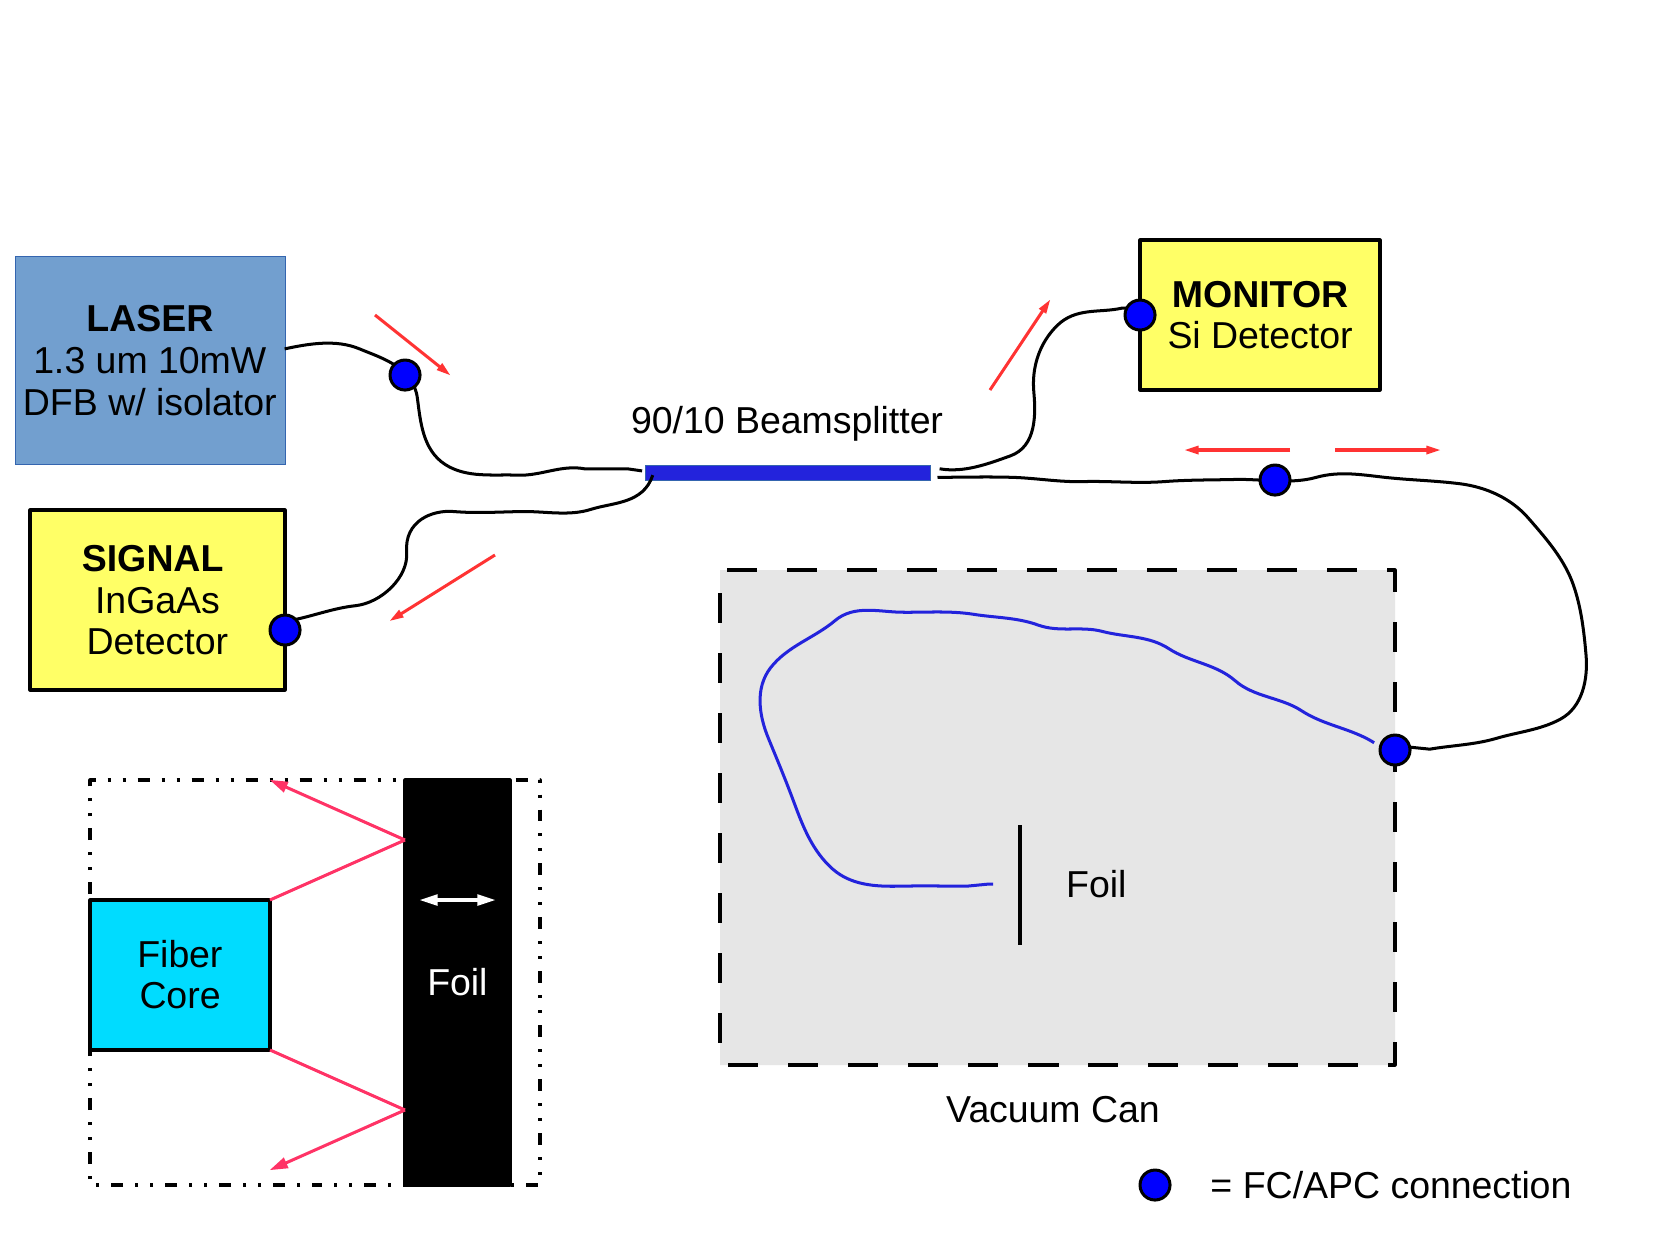

MONITOR
Si Detector
LASER
1.3 um 10mW
DFB w/ isolator
90/10 Beamsplitter
SIGNAL
InGaAs
Detector
Foil
Foil
Fiber
Core
Vacuum Can
= FC/APC connection